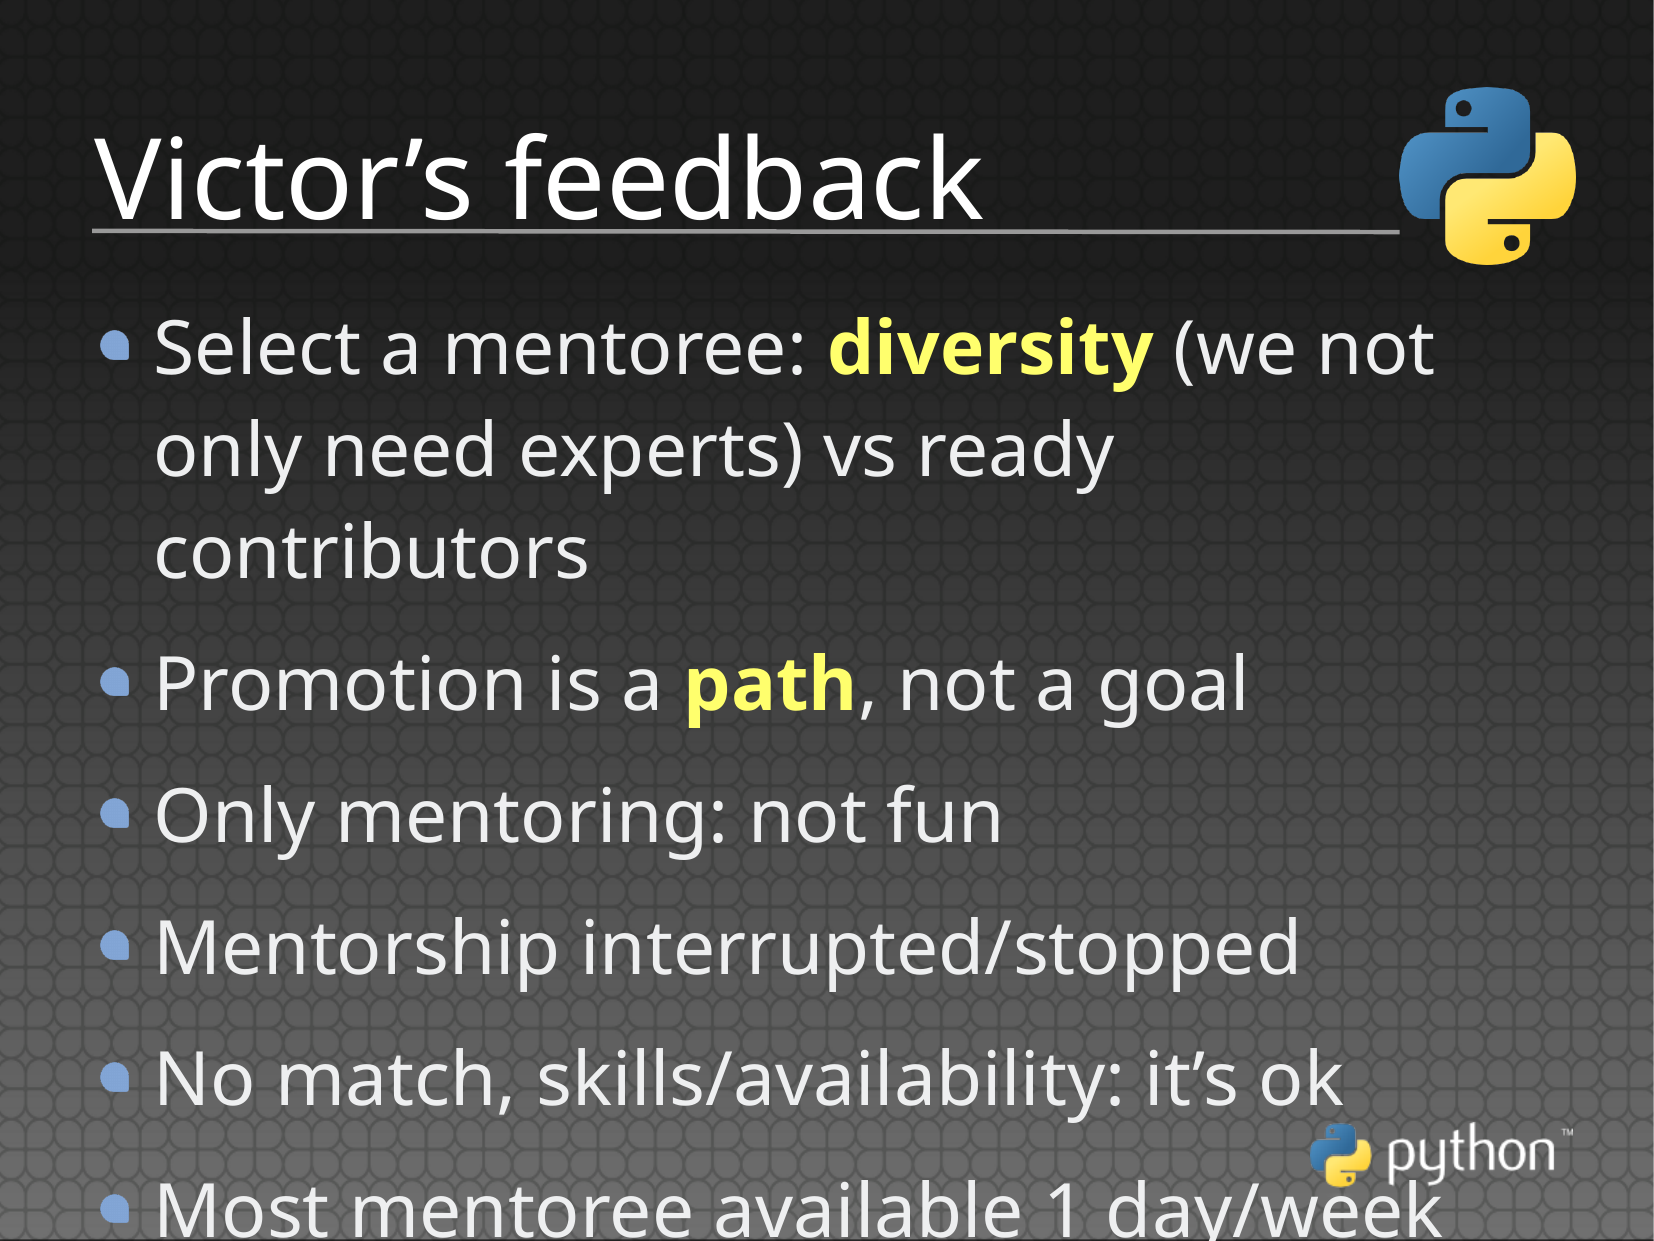

Victor’s feedback
# Select a mentoree: diversity (we not only need experts) vs ready contributors
Promotion is a path, not a goal
Only mentoring: not fun
Mentorship interrupted/stopped
No match, skills/availability: it’s ok
Most mentoree available 1 day/week